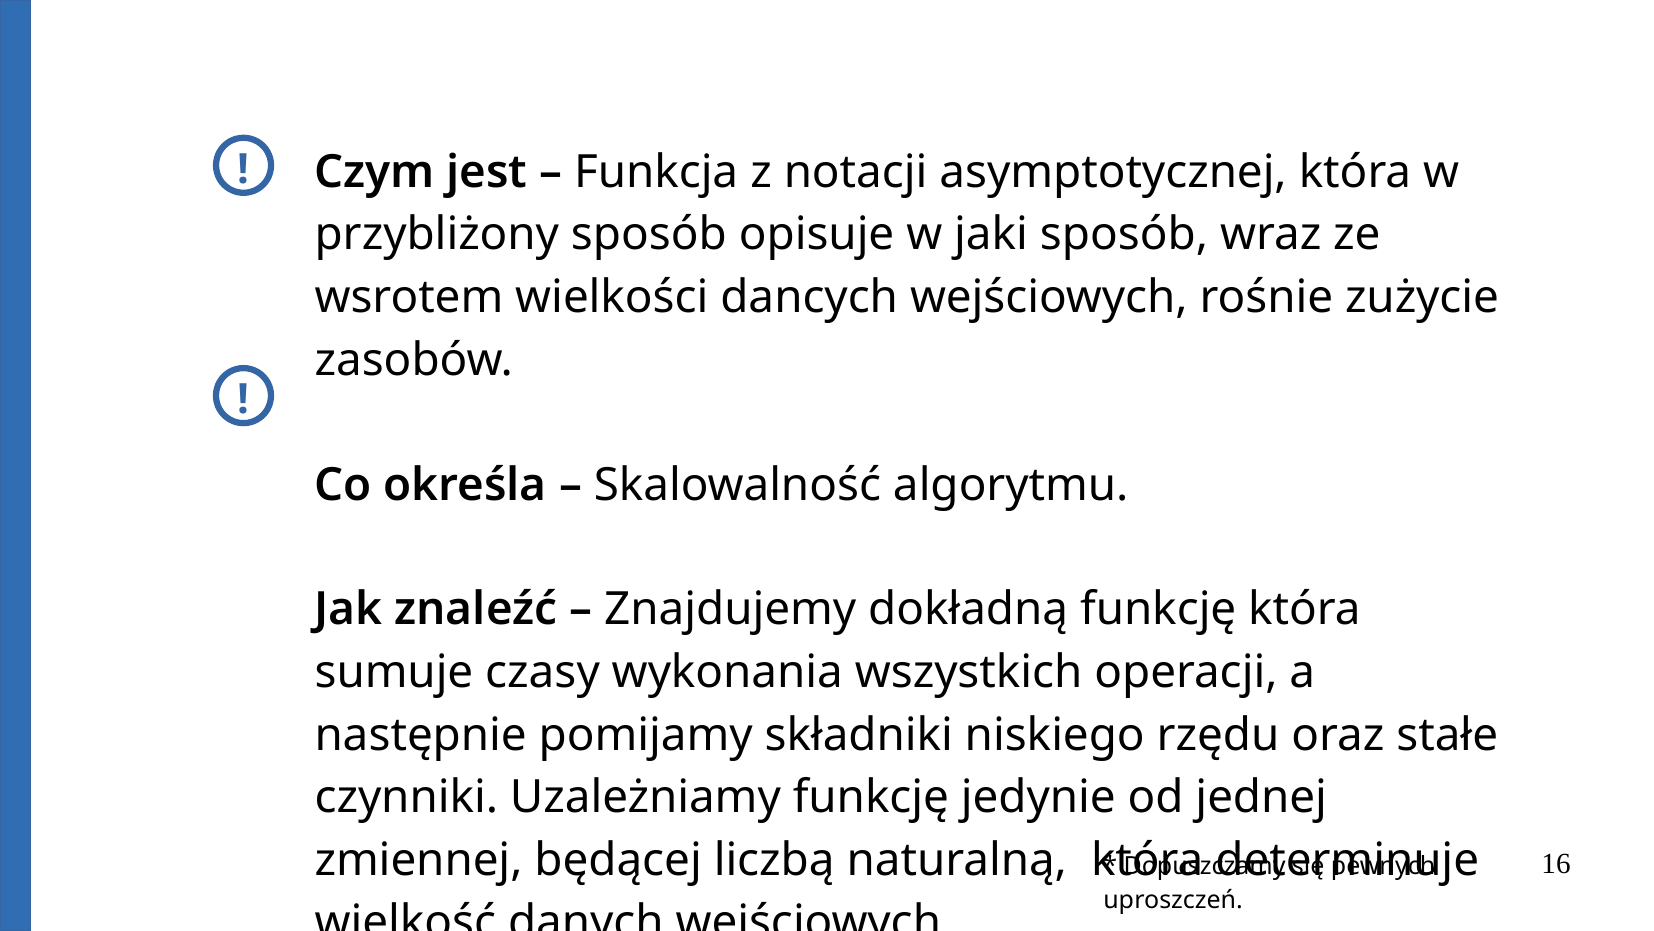

Czym jest – Funkcja z notacji asymptotycznej, która w przybliżony sposób opisuje w jaki sposób, wraz ze wsrotem wielkości dancych wejściowych, rośnie zużycie zasobów.
Co określa – Skalowalność algorytmu.
Jak znaleźć – Znajdujemy dokładną funkcję która sumuje czasy wykonania wszystkich operacji, a następnie pomijamy składniki niskiego rzędu oraz stałe czynniki. Uzależniamy funkcję jedynie od jednej zmiennej, będącej liczbą naturalną, która determinuje wielkość danych wejściowych.
!
!
!
!
!
!
* Dopuszczamy się pewnych uproszczeń.
16